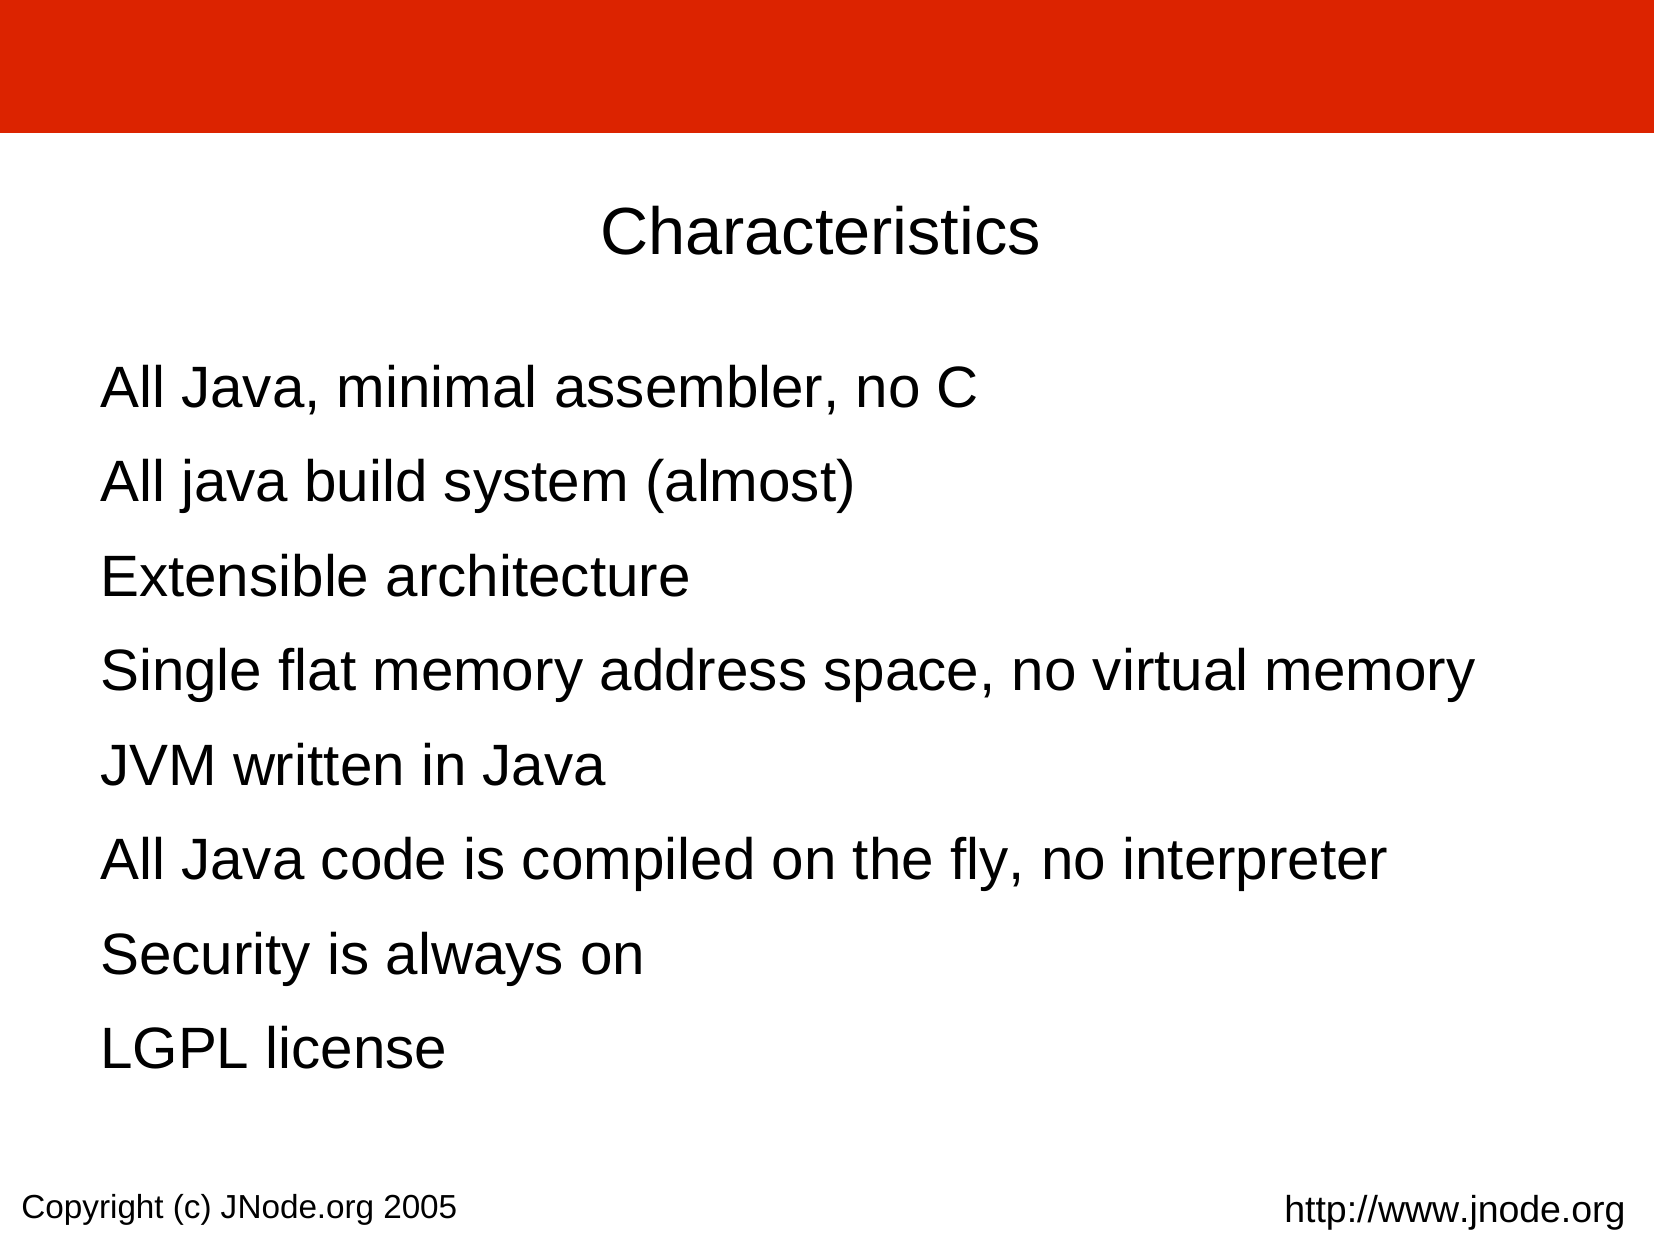

# Characteristics
All Java, minimal assembler, no C
All java build system (almost)
Extensible architecture
Single flat memory address space, no virtual memory
JVM written in Java
All Java code is compiled on the fly, no interpreter
Security is always on
LGPL license